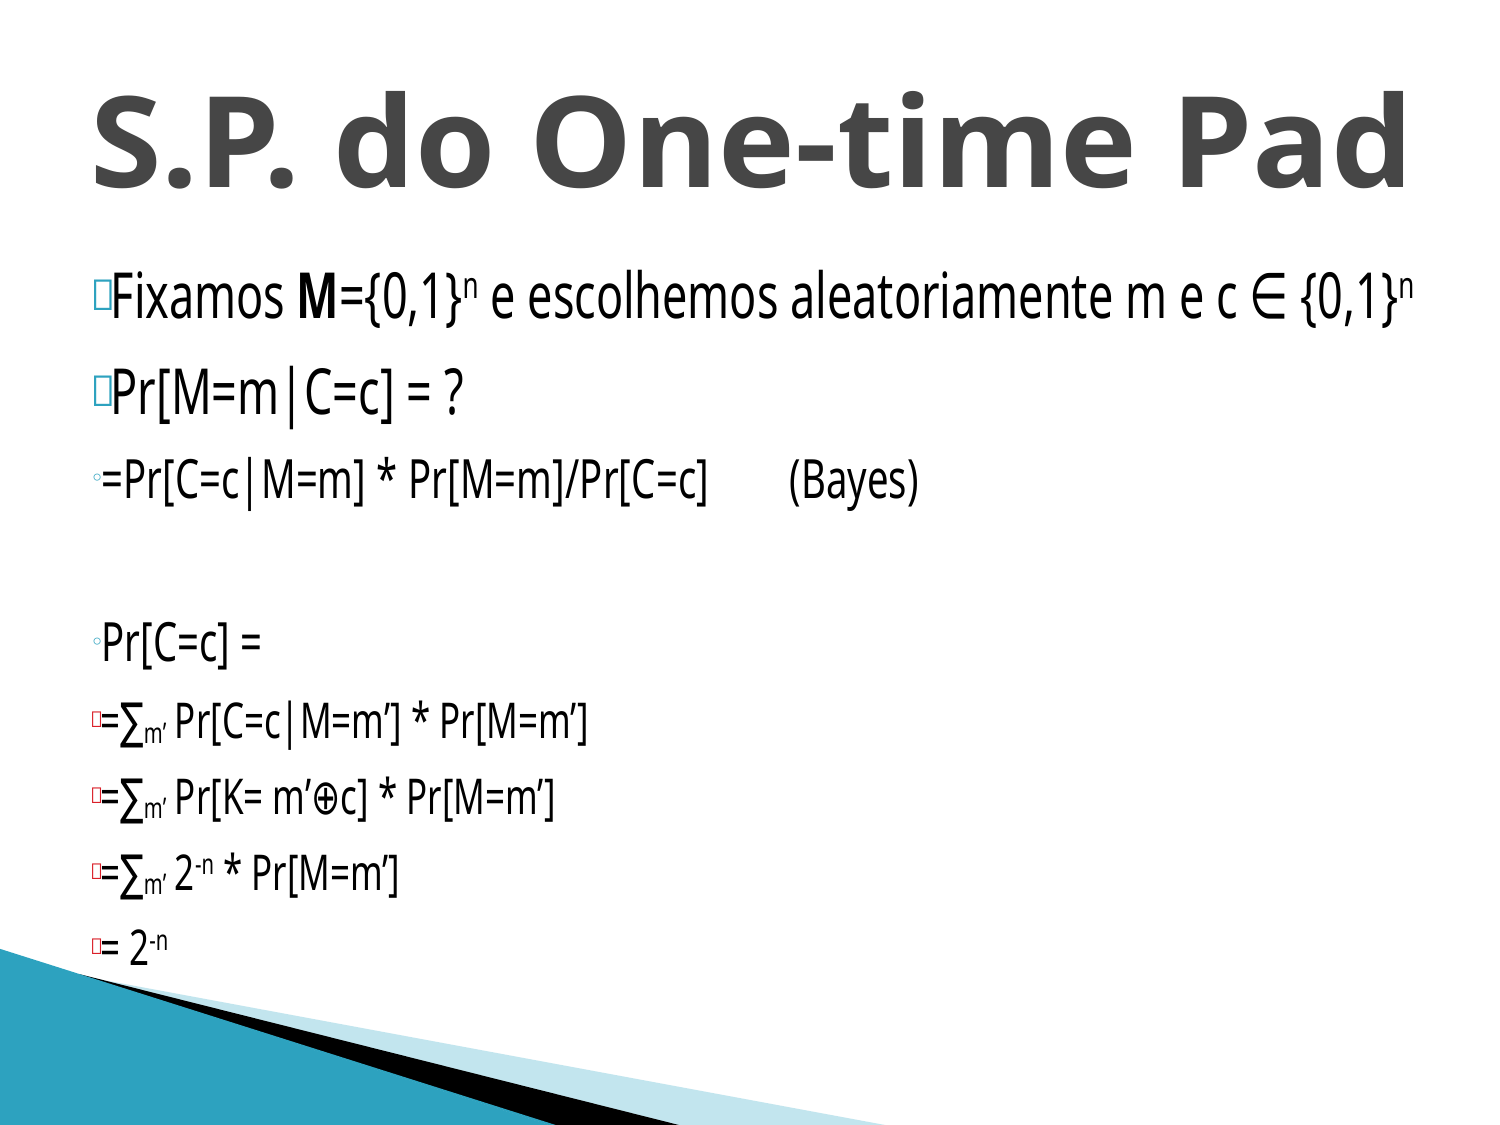

S.P. do One-time Pad
Fixamos M={0,1}n e escolhemos aleatoriamente m e c ∈ {0,1}n
Pr[M=m|C=c] = ?
=Pr[C=c|M=m] * Pr[M=m]/Pr[C=c] (Bayes)
Pr[C=c] =
=∑m’ Pr[C=c|M=m’] * Pr[M=m’]
=∑m’ Pr[K= m’⊕c] * Pr[M=m’]
=∑m’ 2-n * Pr[M=m’]
= 2-n